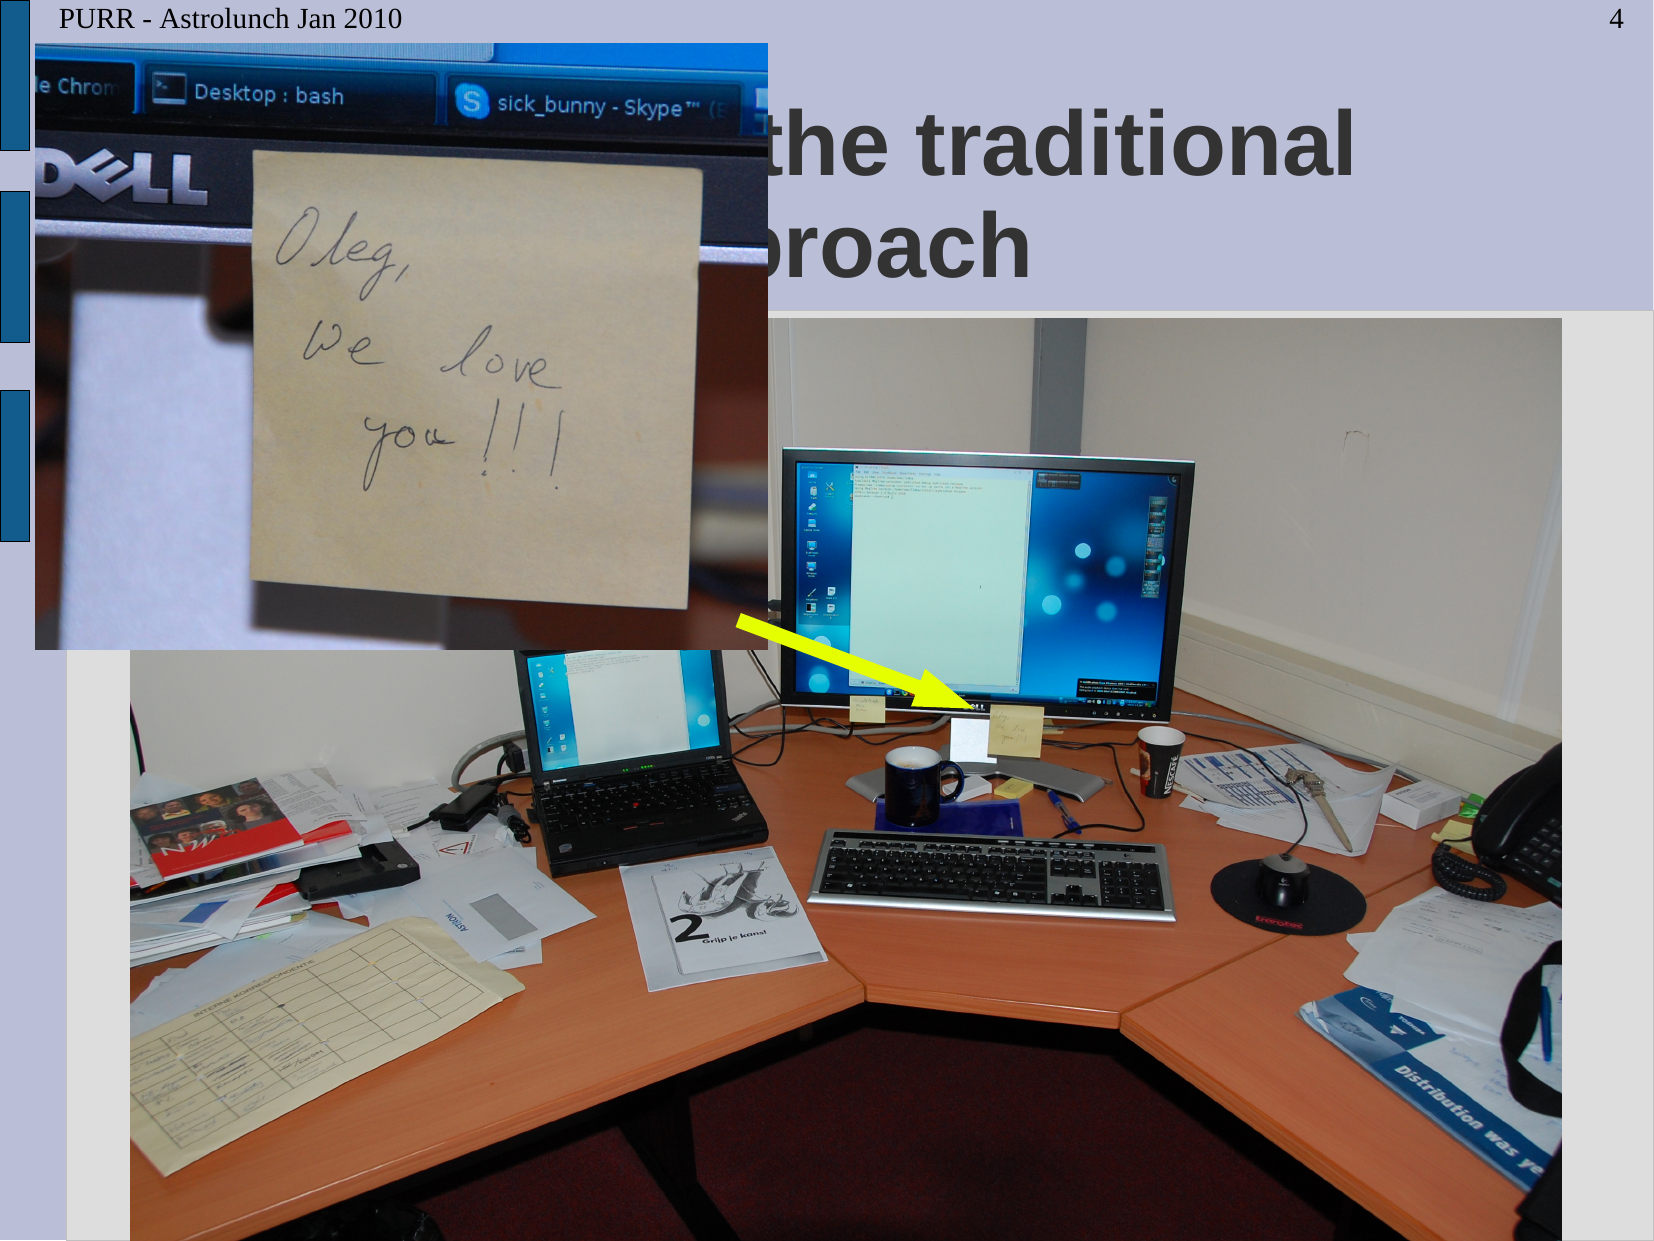

PURR - Astrolunch Jan 2010
4
# ...perils of the traditional approach